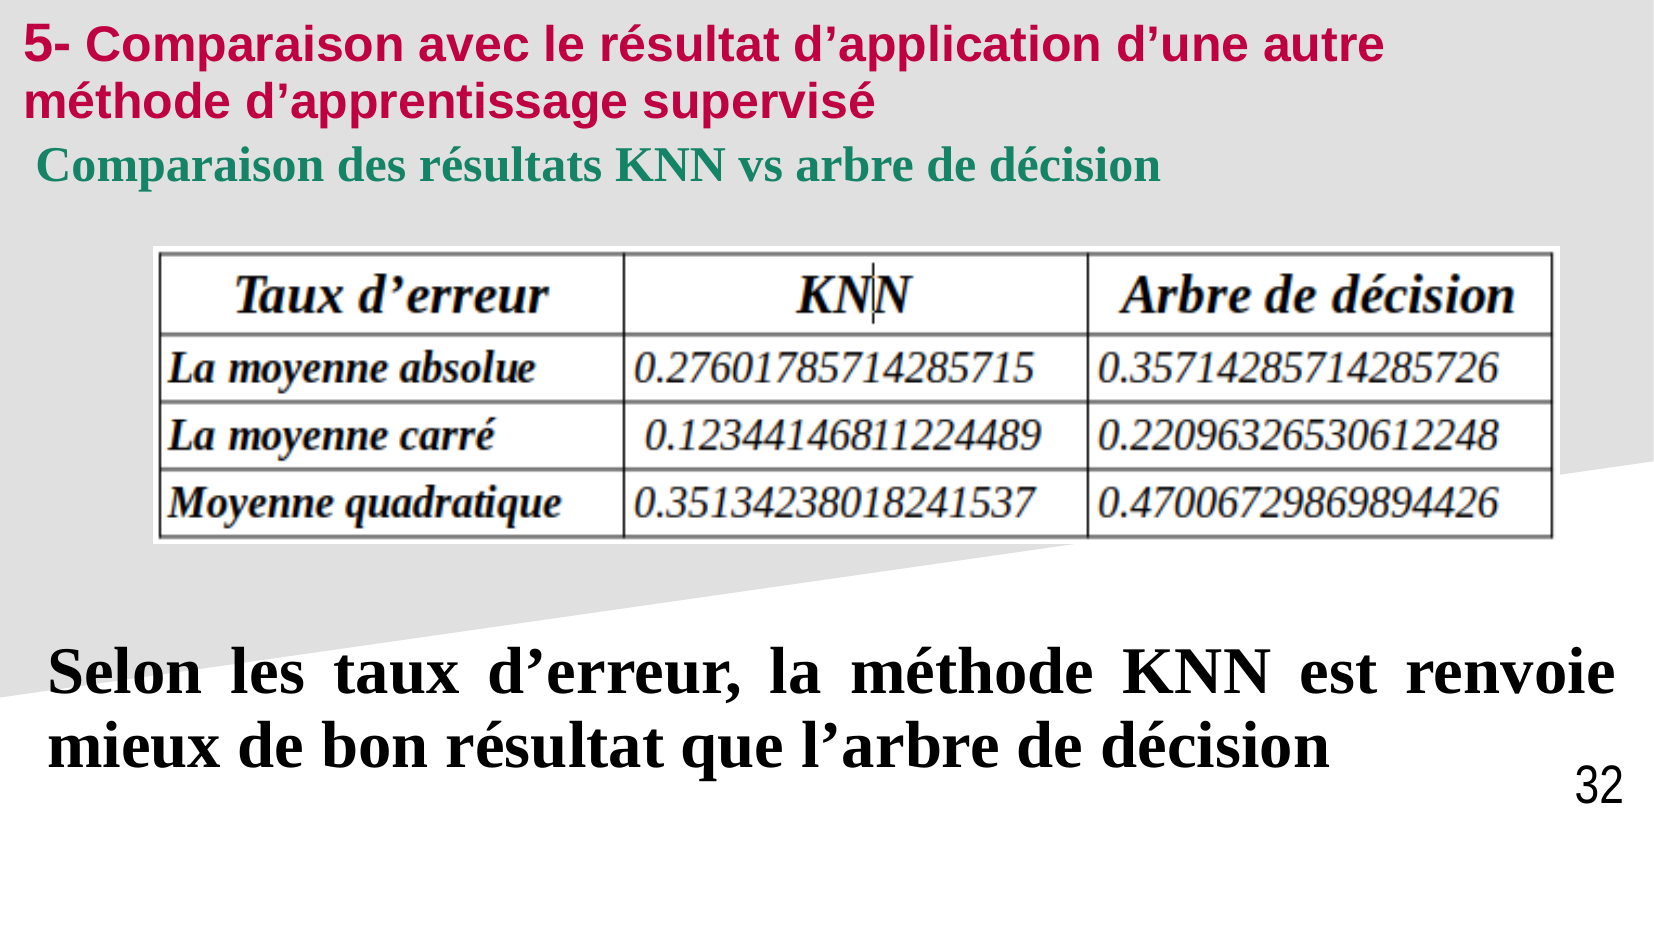

# 5- Comparaison avec le résultat d’application d’une autre méthode d’apprentissage supervisé
Comparaison des résultats KNN vs arbre de décision
Selon les taux d’erreur, la méthode KNN est renvoie mieux de bon résultat que l’arbre de décision
32